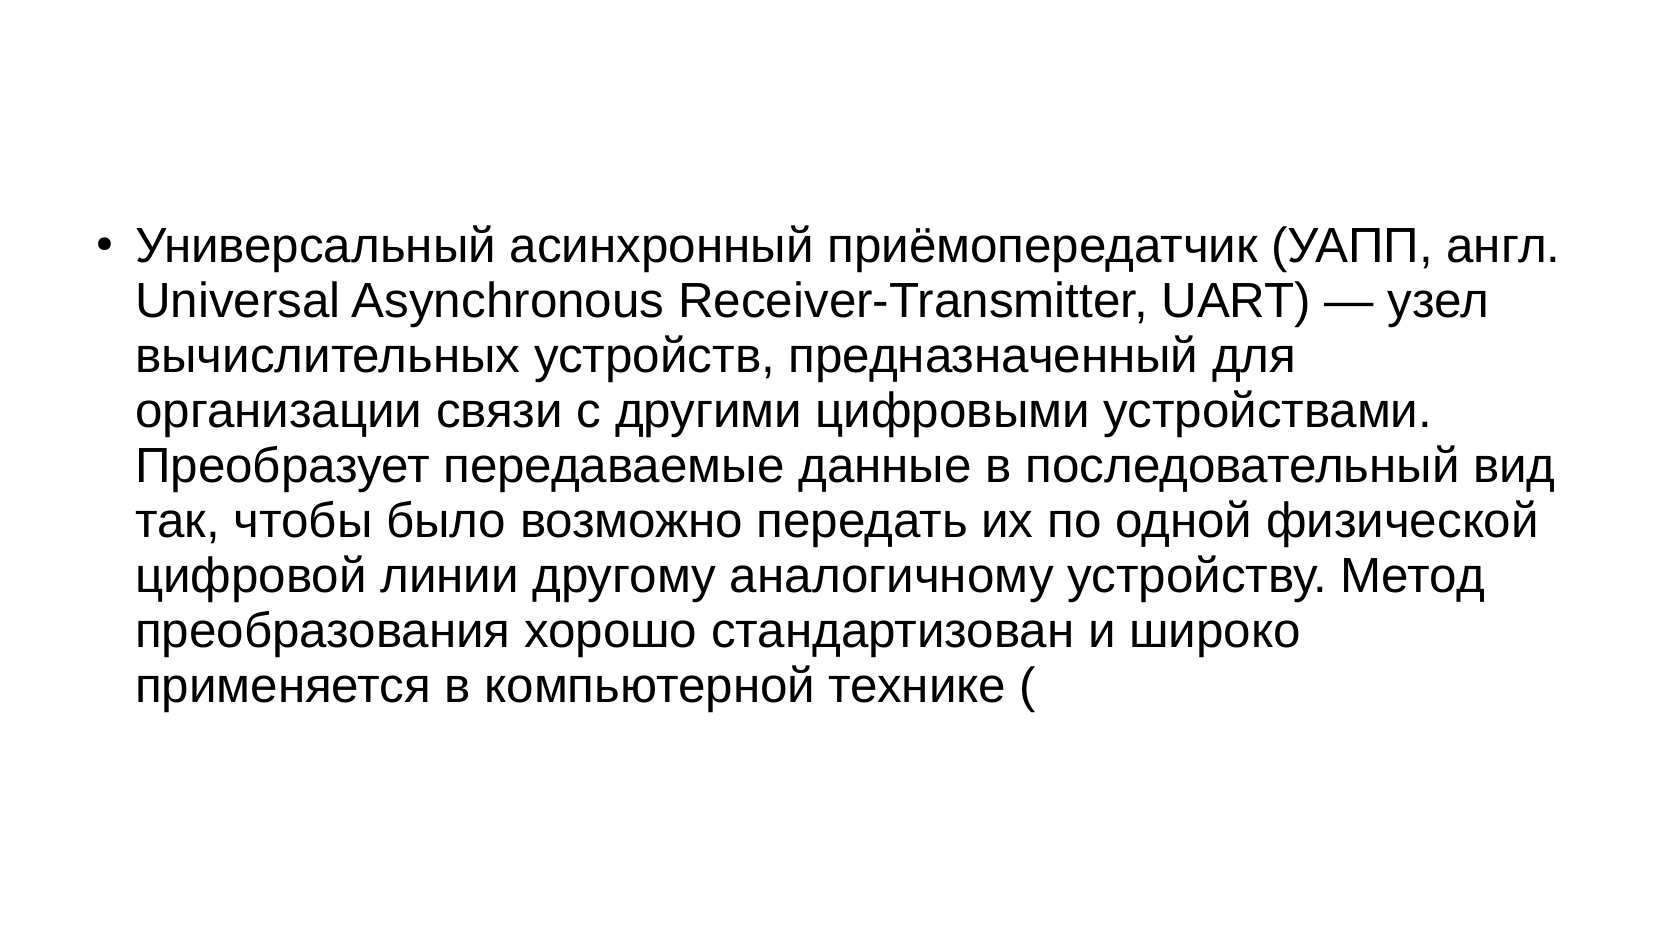

#
Универсальный асинхронный приёмопередатчик (УАПП, англ. Universal Asynchronous Receiver-Transmitter, UART) — узел вычислительных устройств, предназначенный для организации связи с другими цифровыми устройствами. Преобразует передаваемые данные в последовательный вид так, чтобы было возможно передать их по одной физической цифровой линии другому аналогичному устройству. Метод преобразования хорошо стандартизован и широко применяется в компьютерной технике (